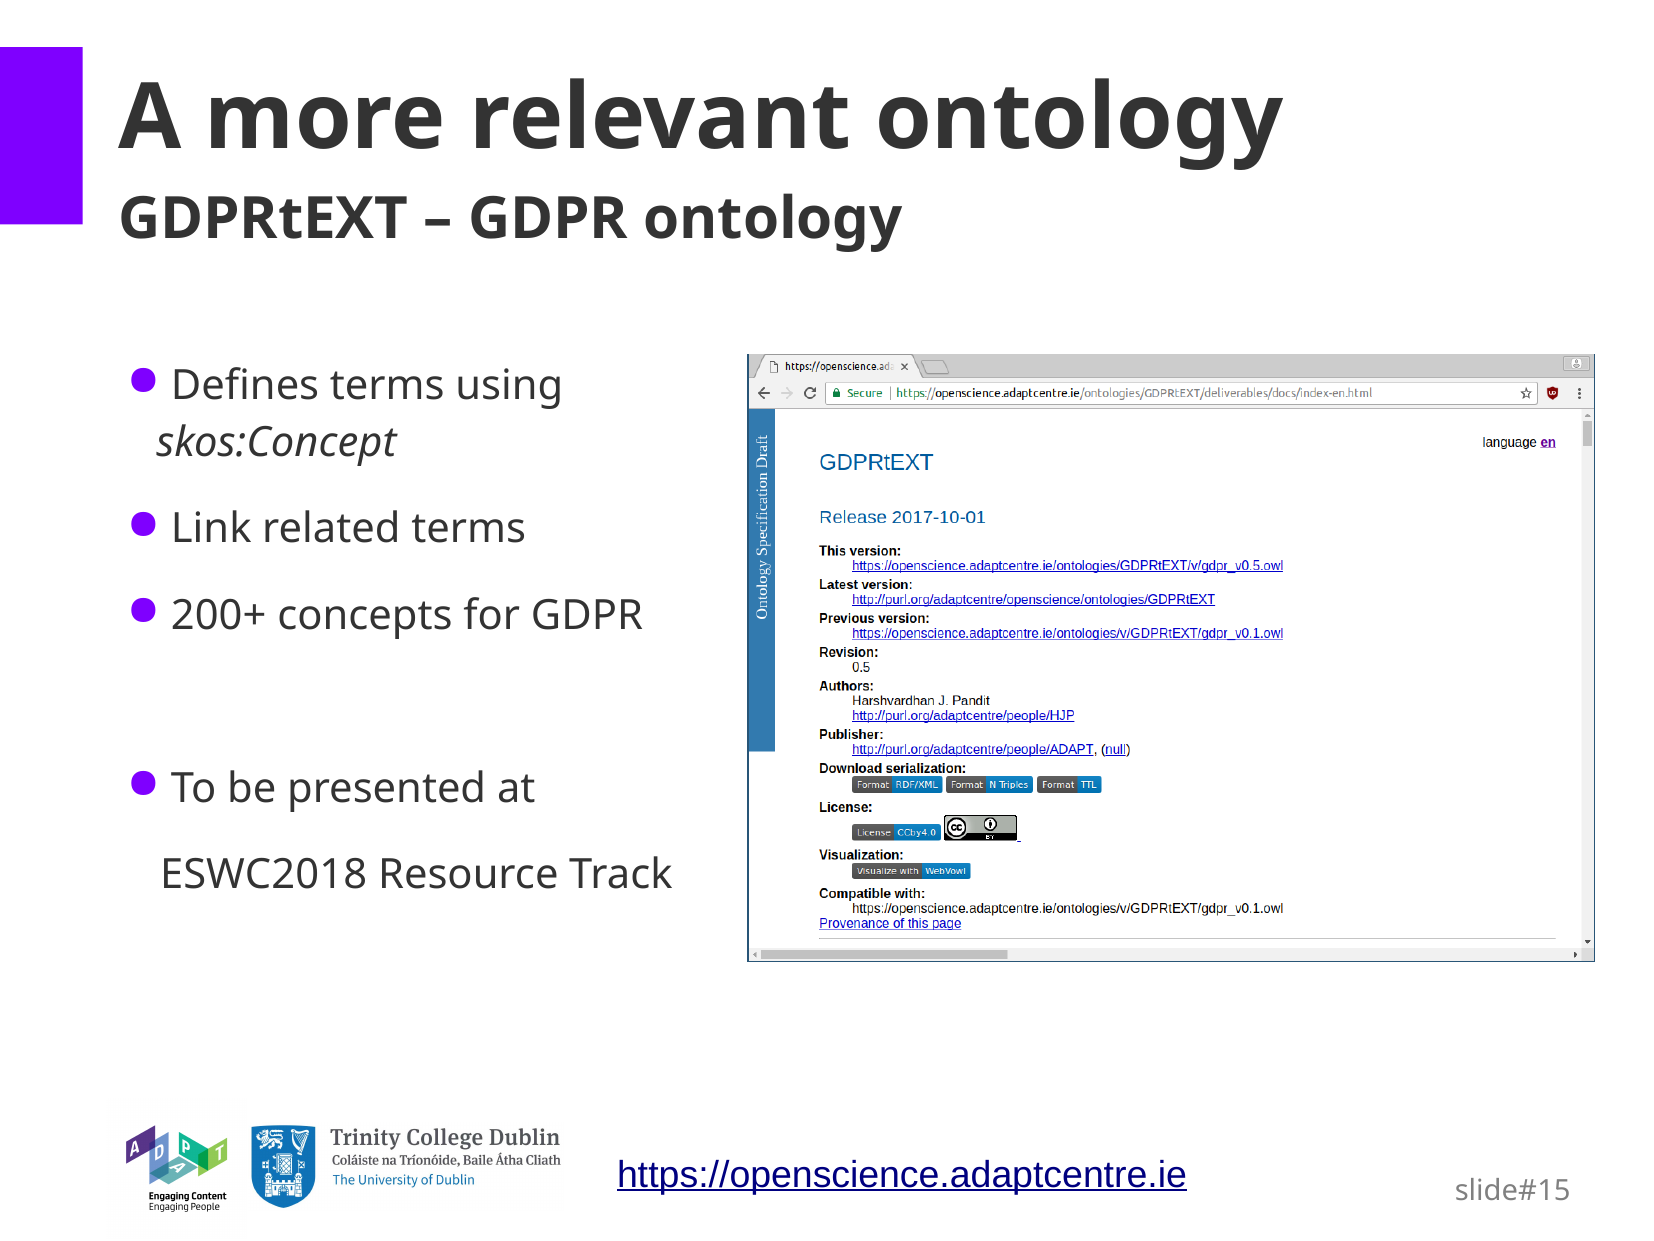

# A more relevant ontology GDPRtEXT – GDPR ontology
 Defines terms using skos:Concept
 Link related terms
 200+ concepts for GDPR
 To be presented at
ESWC2018 Resource Track
15